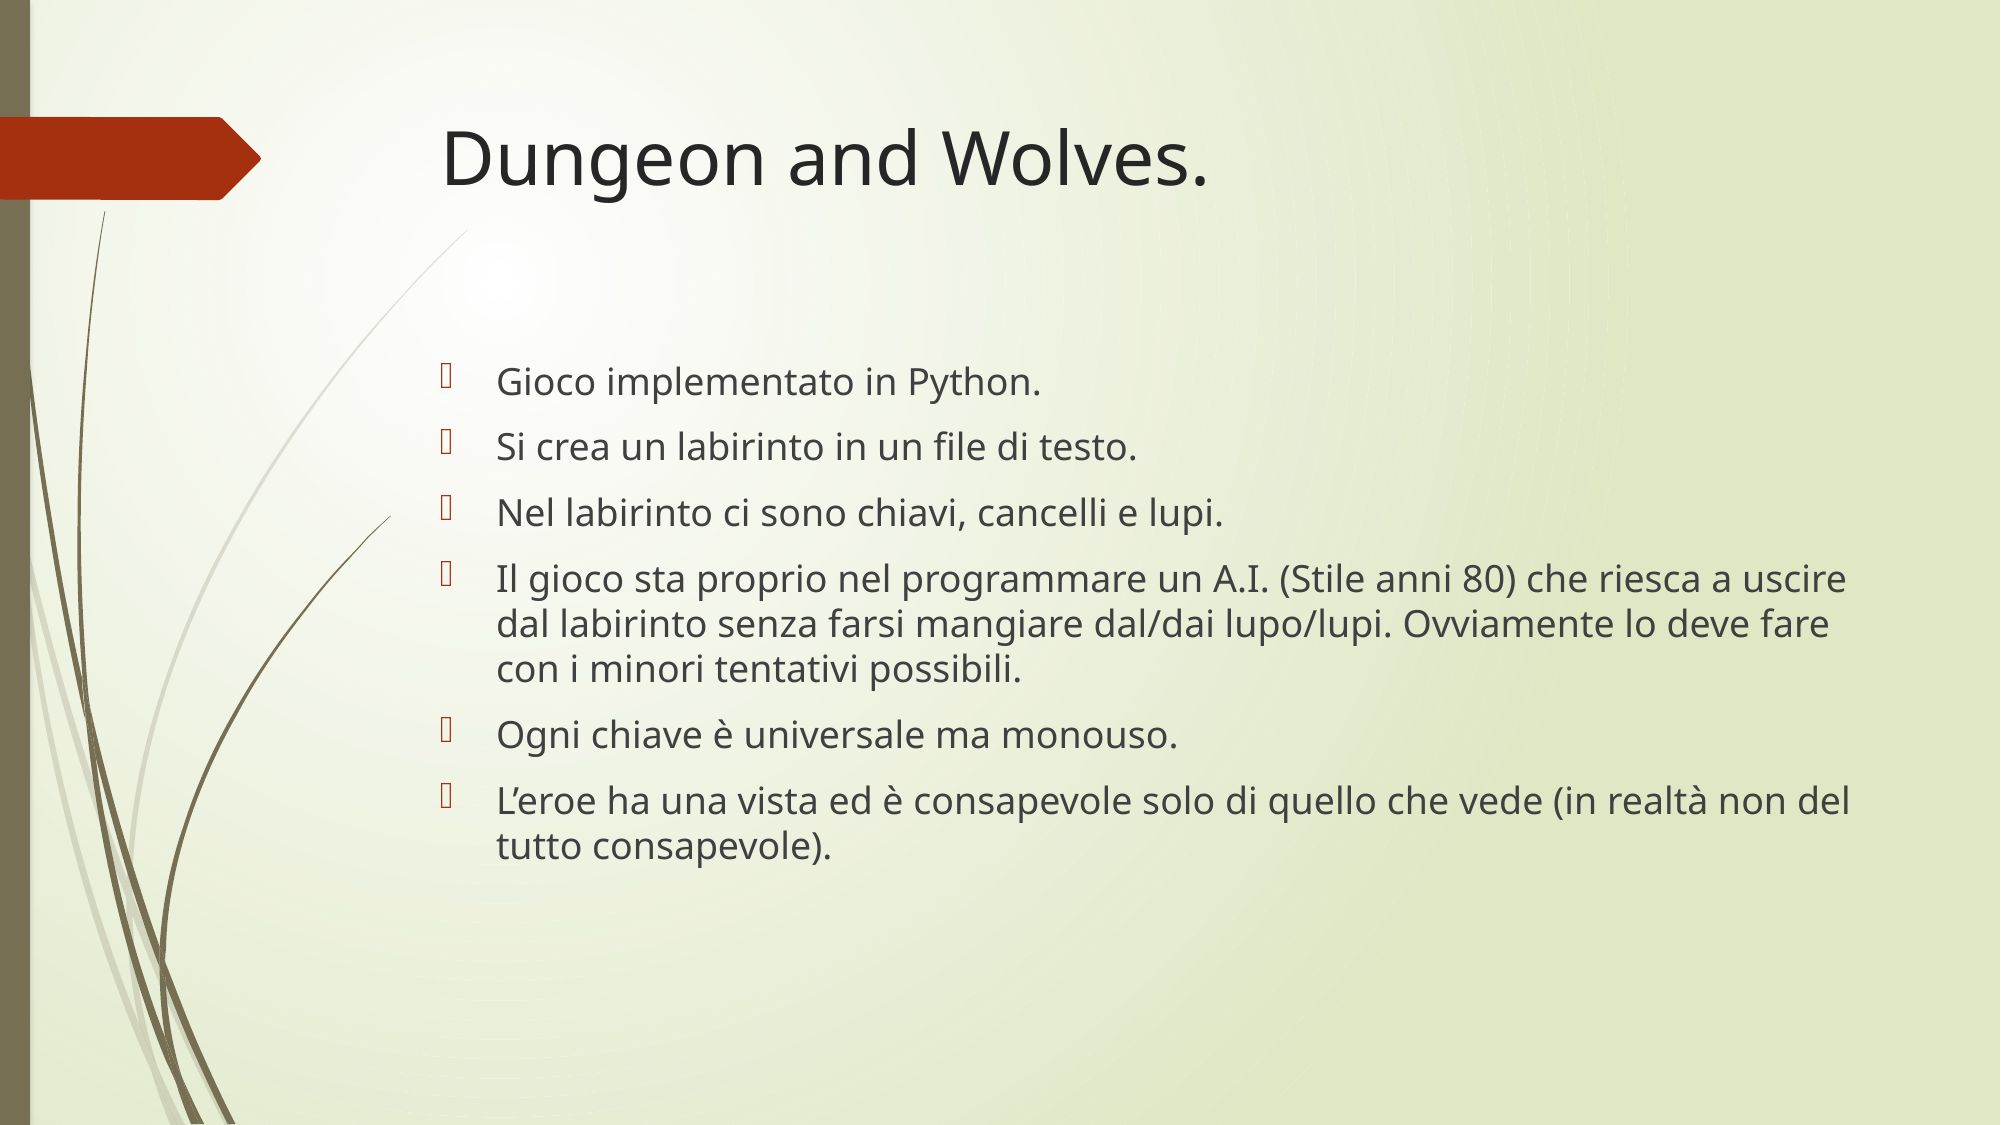

# Dungeon and Wolves.
Gioco implementato in Python.
Si crea un labirinto in un file di testo.
Nel labirinto ci sono chiavi, cancelli e lupi.
Il gioco sta proprio nel programmare un A.I. (Stile anni 80) che riesca a uscire dal labirinto senza farsi mangiare dal/dai lupo/lupi. Ovviamente lo deve fare con i minori tentativi possibili.
Ogni chiave è universale ma monouso.
L’eroe ha una vista ed è consapevole solo di quello che vede (in realtà non del tutto consapevole).